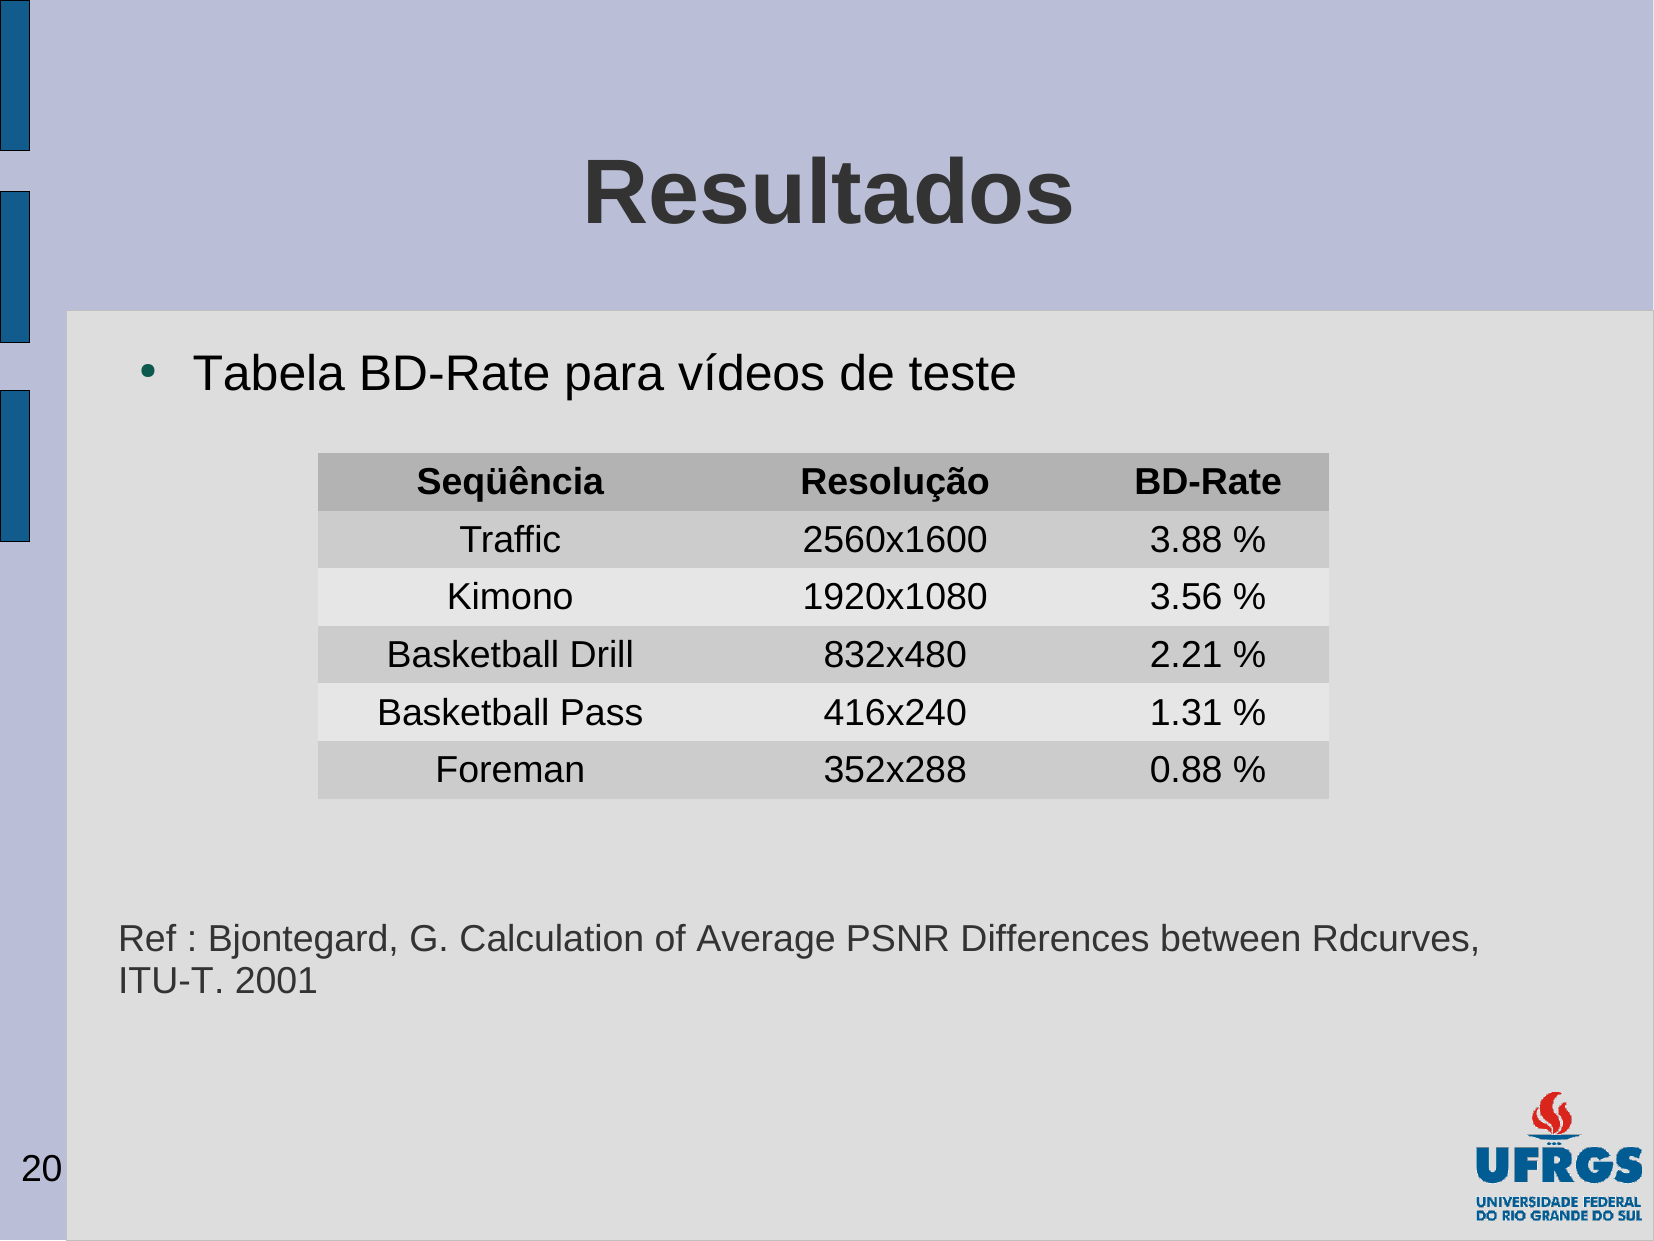

# Resultados
Tabela BD-Rate para vídeos de teste
| Seqüência | Resolução | BD-Rate |
| --- | --- | --- |
| Traffic | 2560x1600 | 3.88 % |
| Kimono | 1920x1080 | 3.56 % |
| Basketball Drill | 832x480 | 2.21 % |
| Basketball Pass | 416x240 | 1.31 % |
| Foreman | 352x288 | 0.88 % |
Ref : Bjontegard, G. Calculation of Average PSNR Differences between Rdcurves, ITU-T. 2001